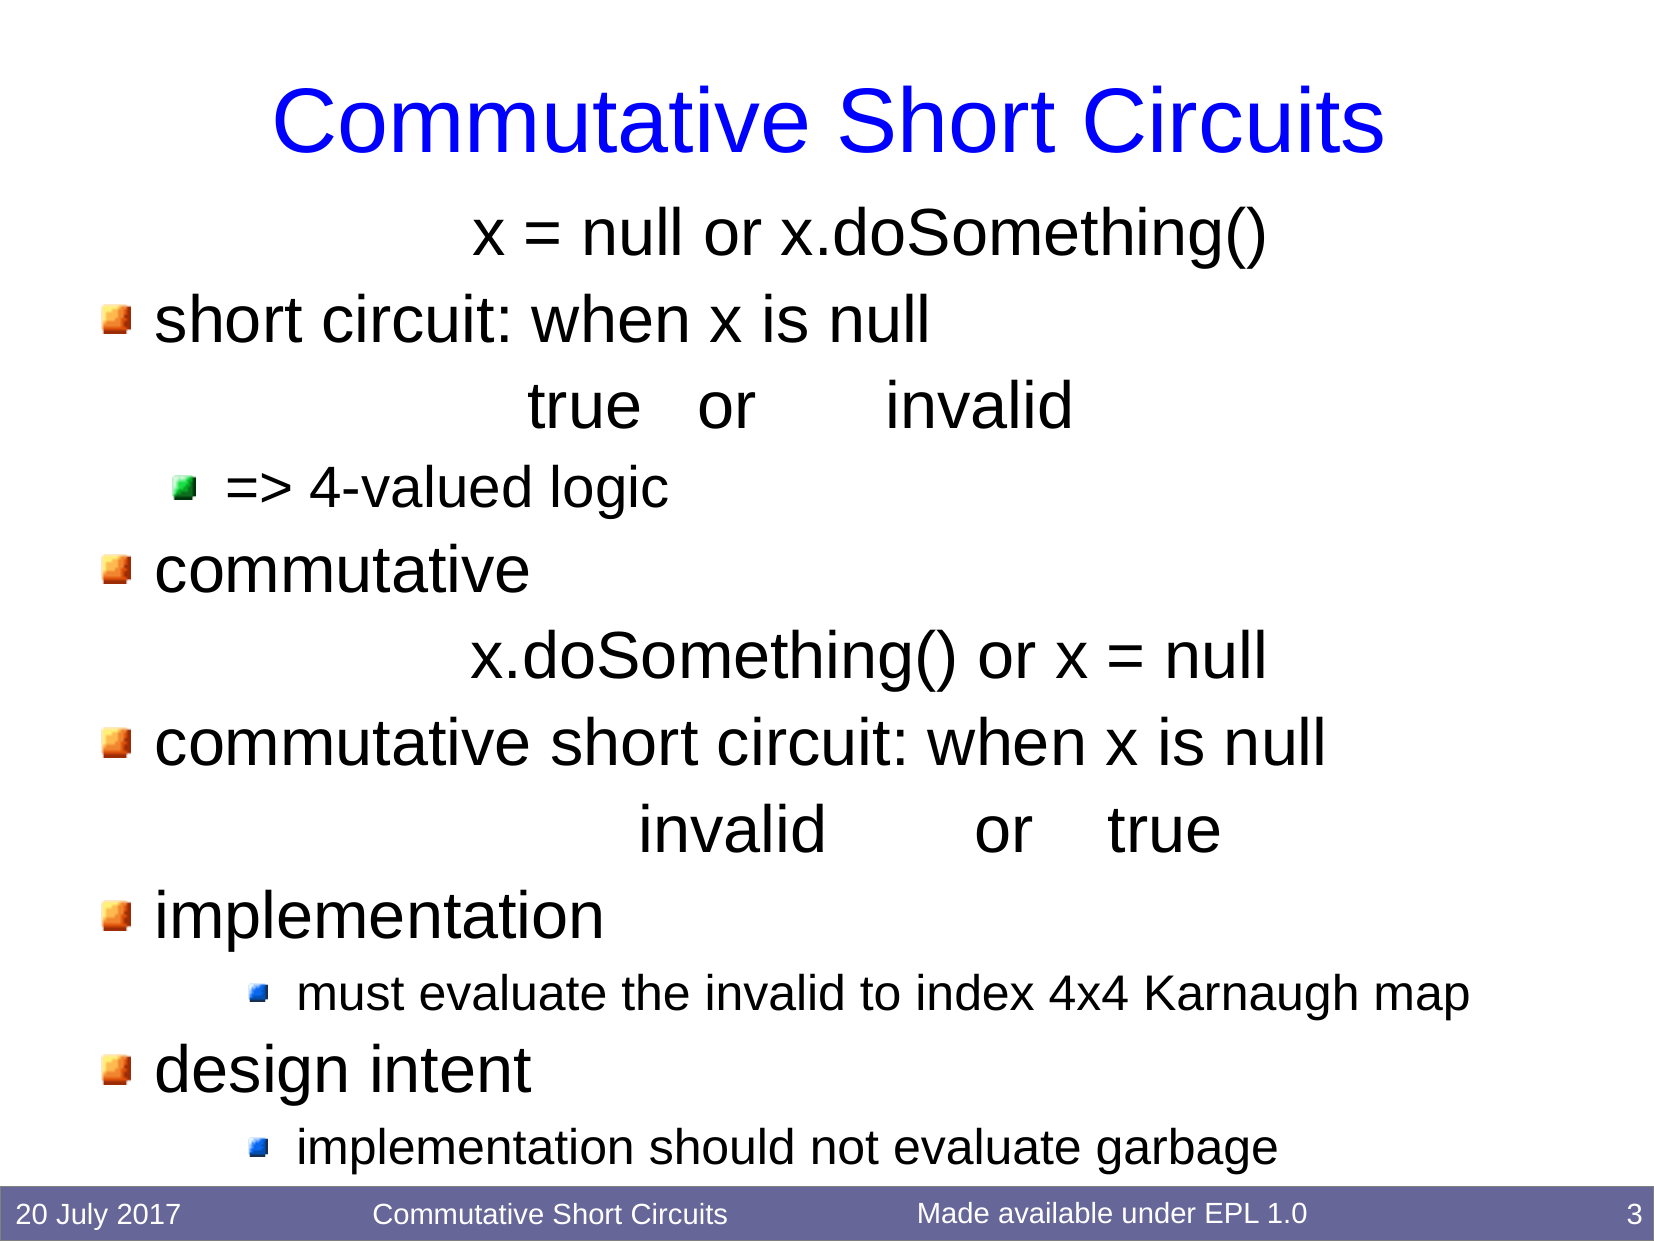

# Commutative Short Circuits
 x = null or x.doSomething()
short circuit: when x is null
 true or invalid
=> 4-valued logic
commutative
 x.doSomething() or x = null
commutative short circuit: when x is null
 invalid or true
implementation
must evaluate the invalid to index 4x4 Karnaugh map
design intent
implementation should not evaluate garbage
20 July 2017
Commutative Short Circuits
3